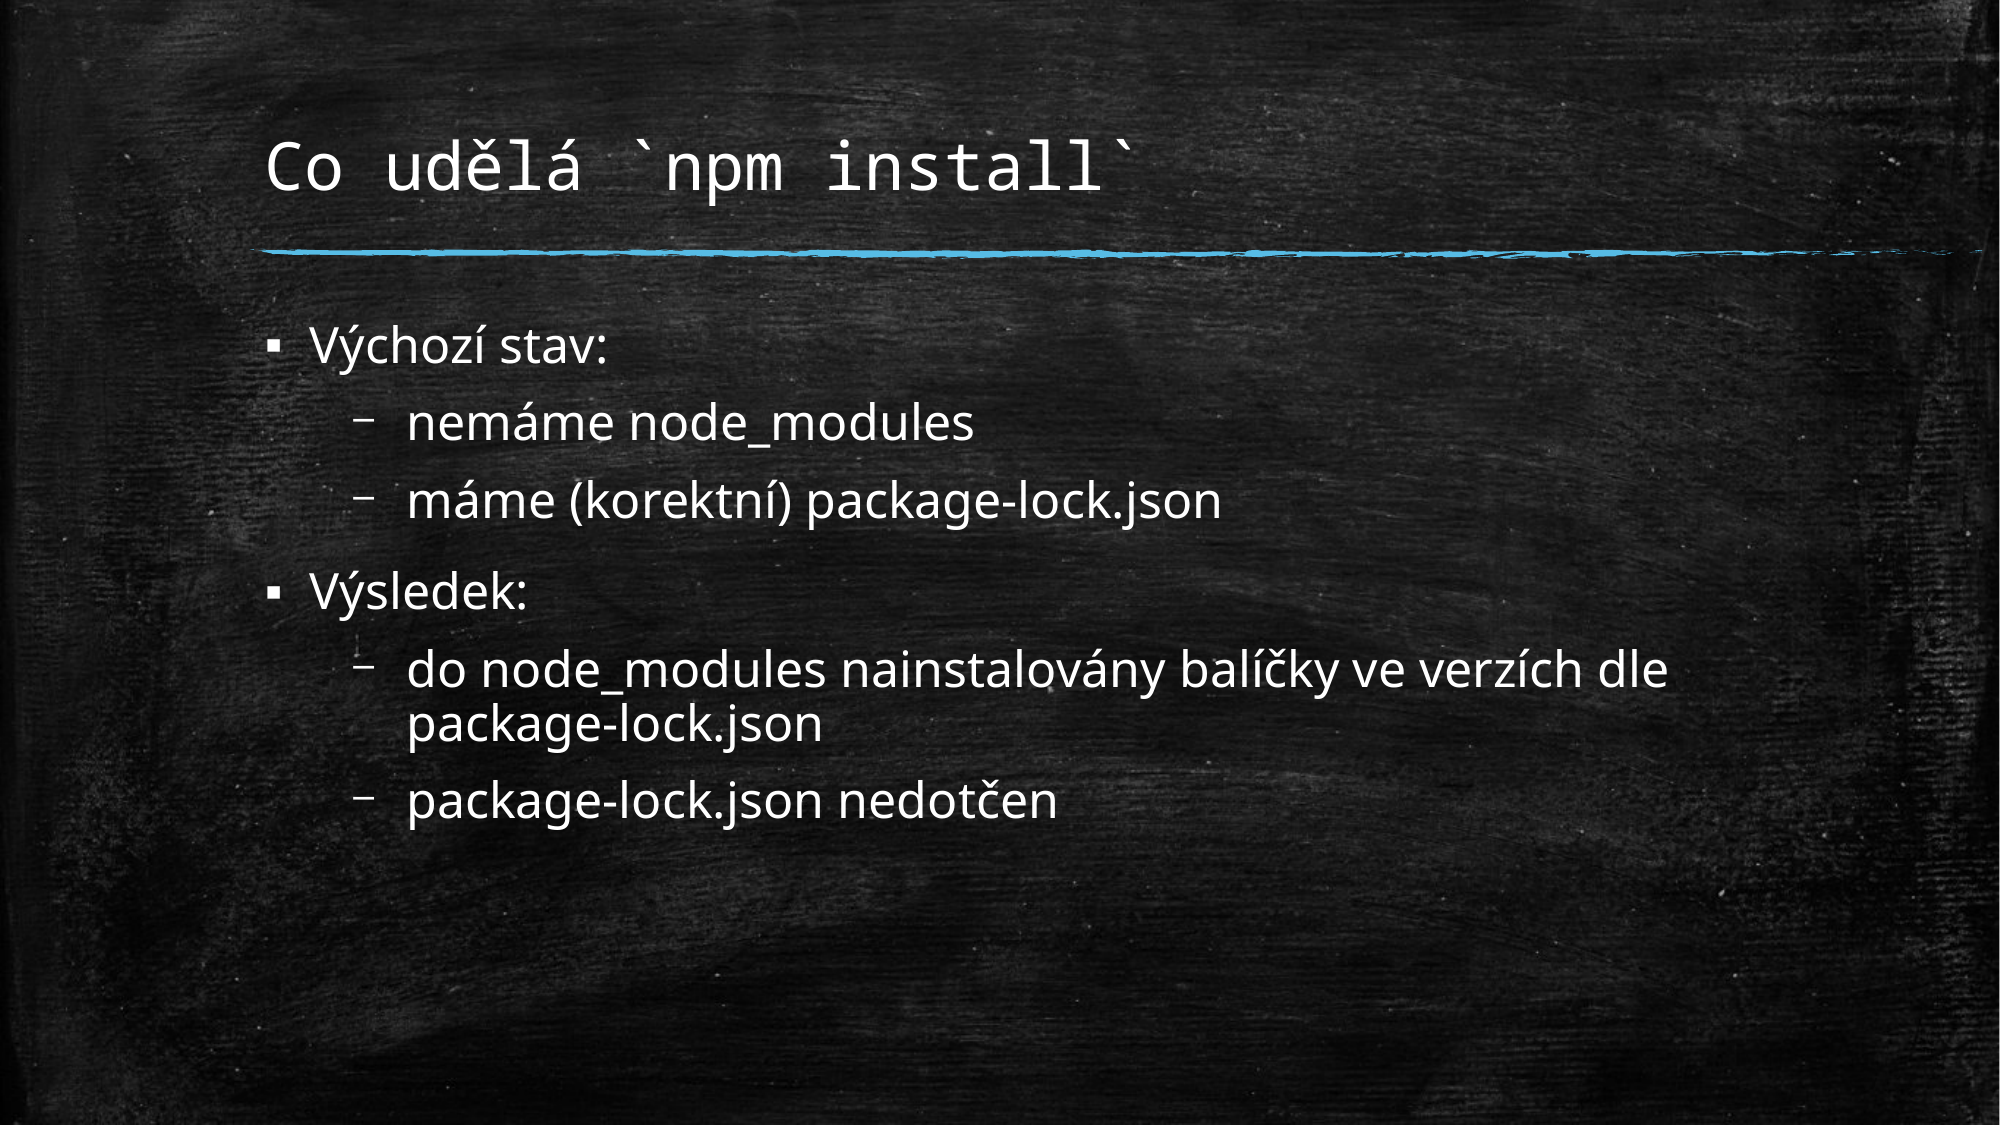

# Co udělá `npm install`
Výchozí stav:
nemáme node_modules
máme (korektní) package-lock.json
Výsledek:
do node_modules nainstalovány balíčky ve verzích dle package-lock.json
package-lock.json nedotčen